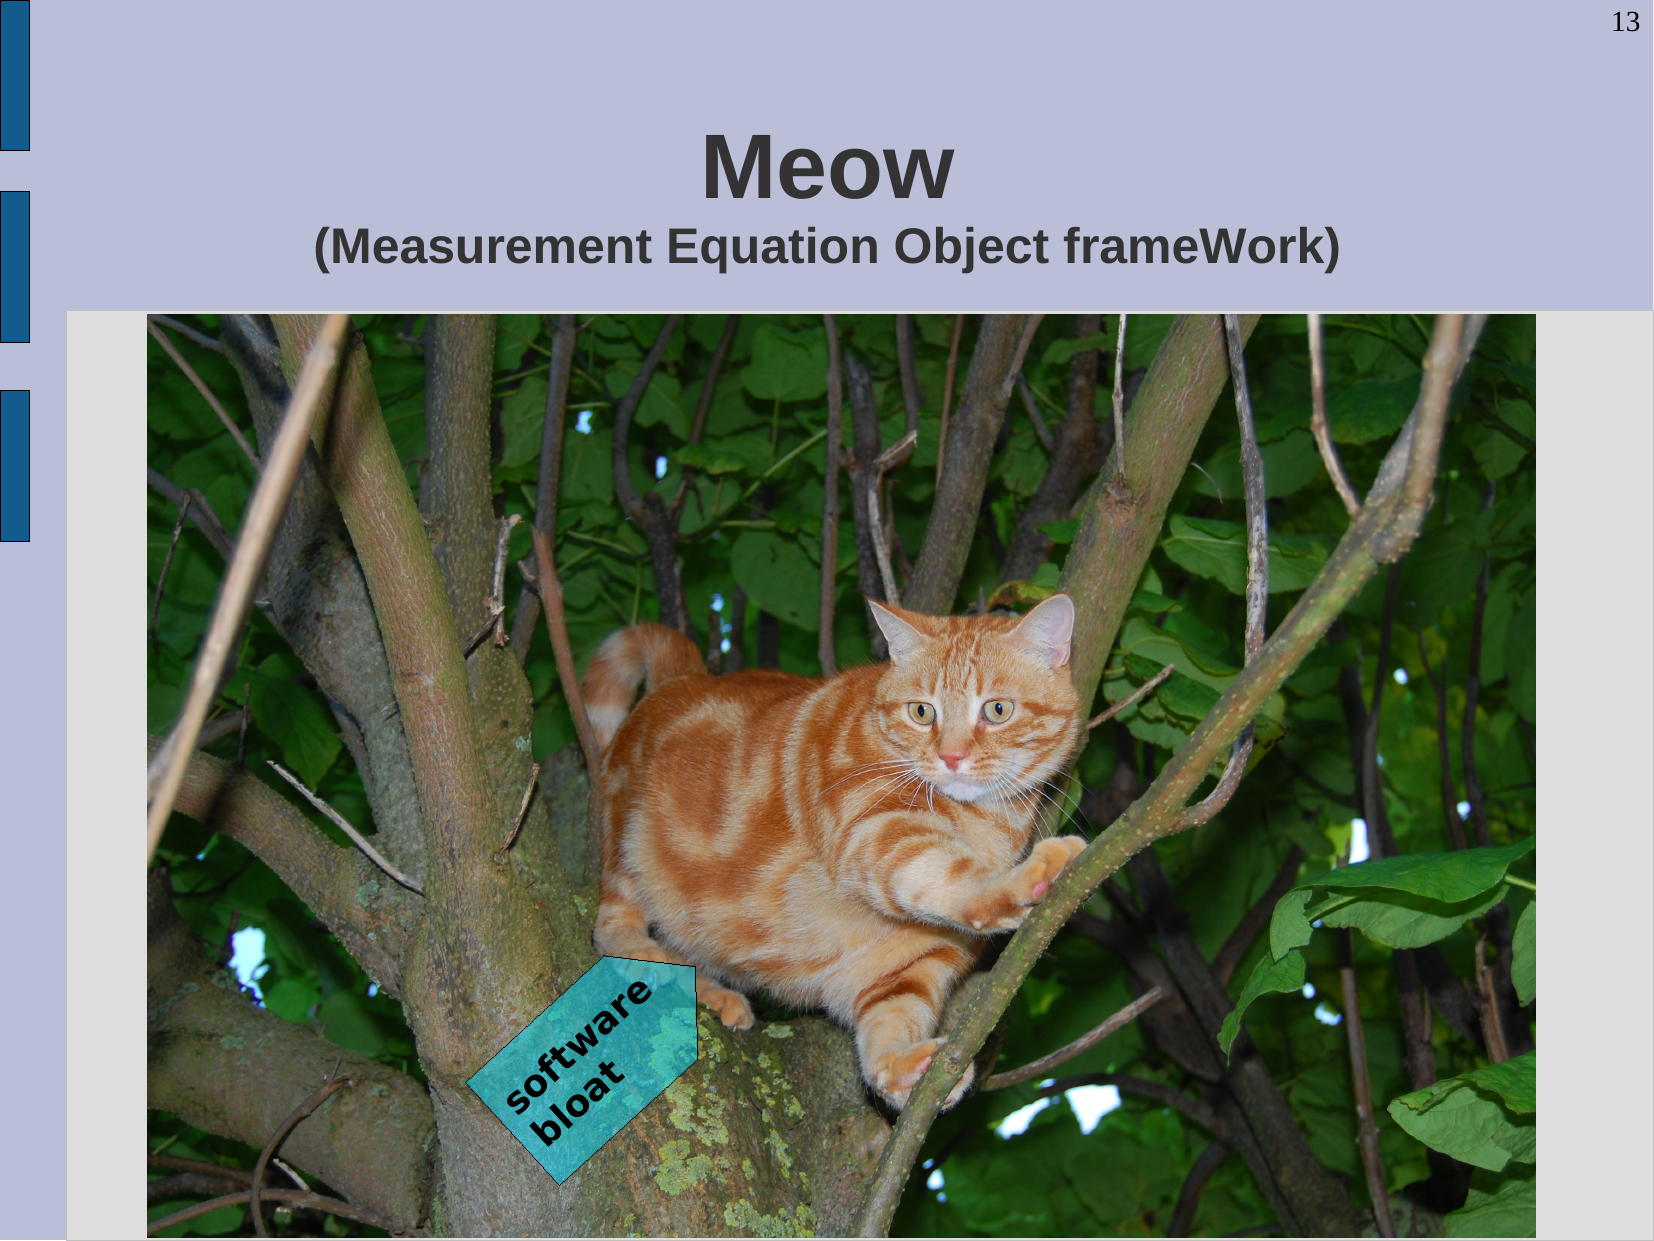

13
# Meow (Measurement Equation Object frameWork)
software
bloat